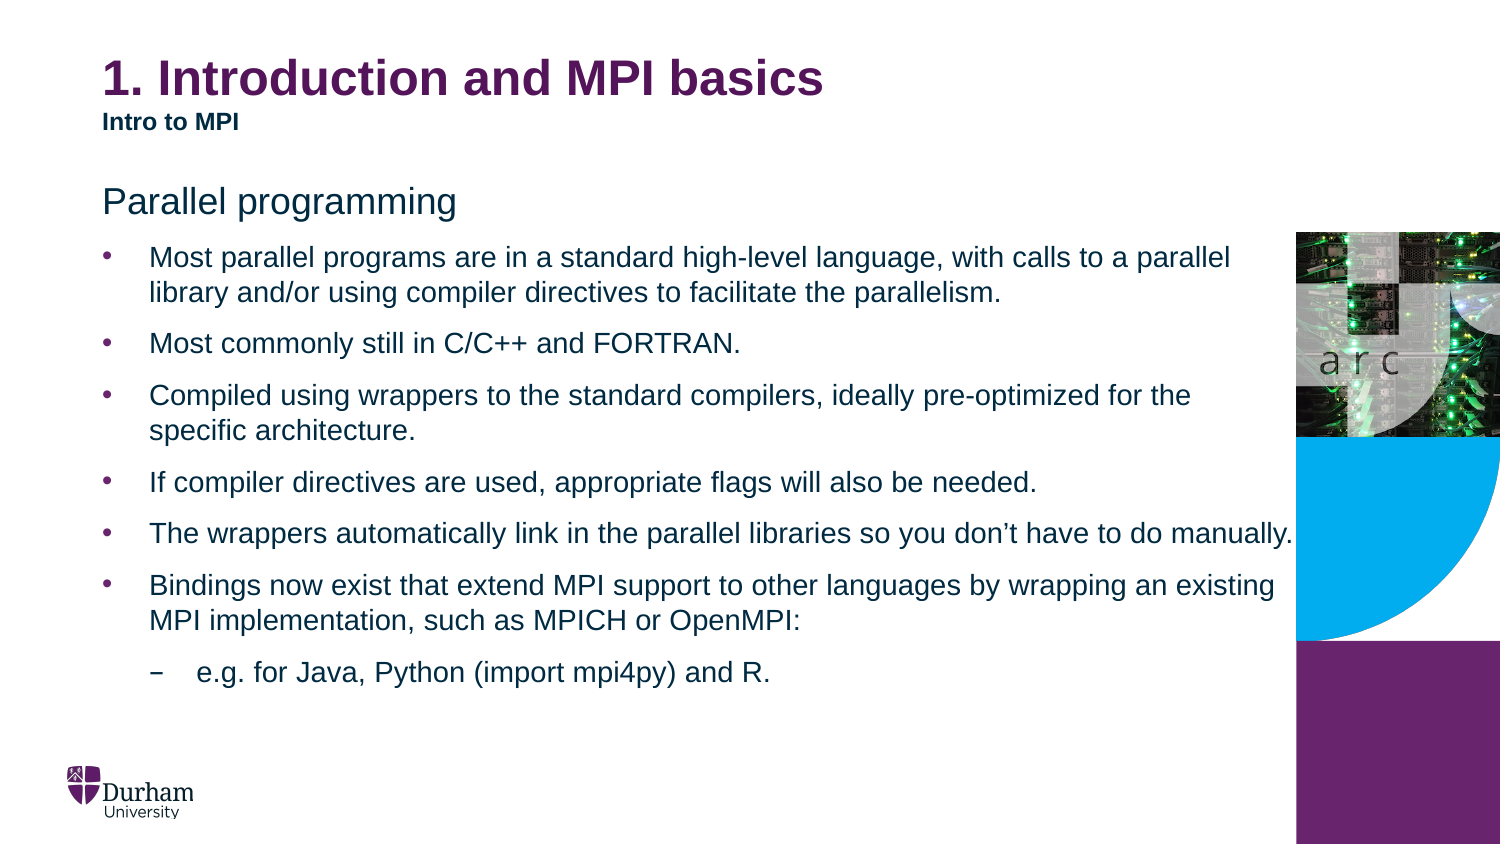

# 1. Introduction and MPI basics Intro to MPI
Parallel programming
Most parallel programs are in a standard high-level language, with calls to a parallel library and/or using compiler directives to facilitate the parallelism.
Most commonly still in C/C++ and FORTRAN.
Compiled using wrappers to the standard compilers, ideally pre-optimized for the specific architecture.
If compiler directives are used, appropriate flags will also be needed.
The wrappers automatically link in the parallel libraries so you don’t have to do manually.
Bindings now exist that extend MPI support to other languages by wrapping an existing MPI implementation, such as MPICH or OpenMPI:
e.g. for Java, Python (import mpi4py) and R.